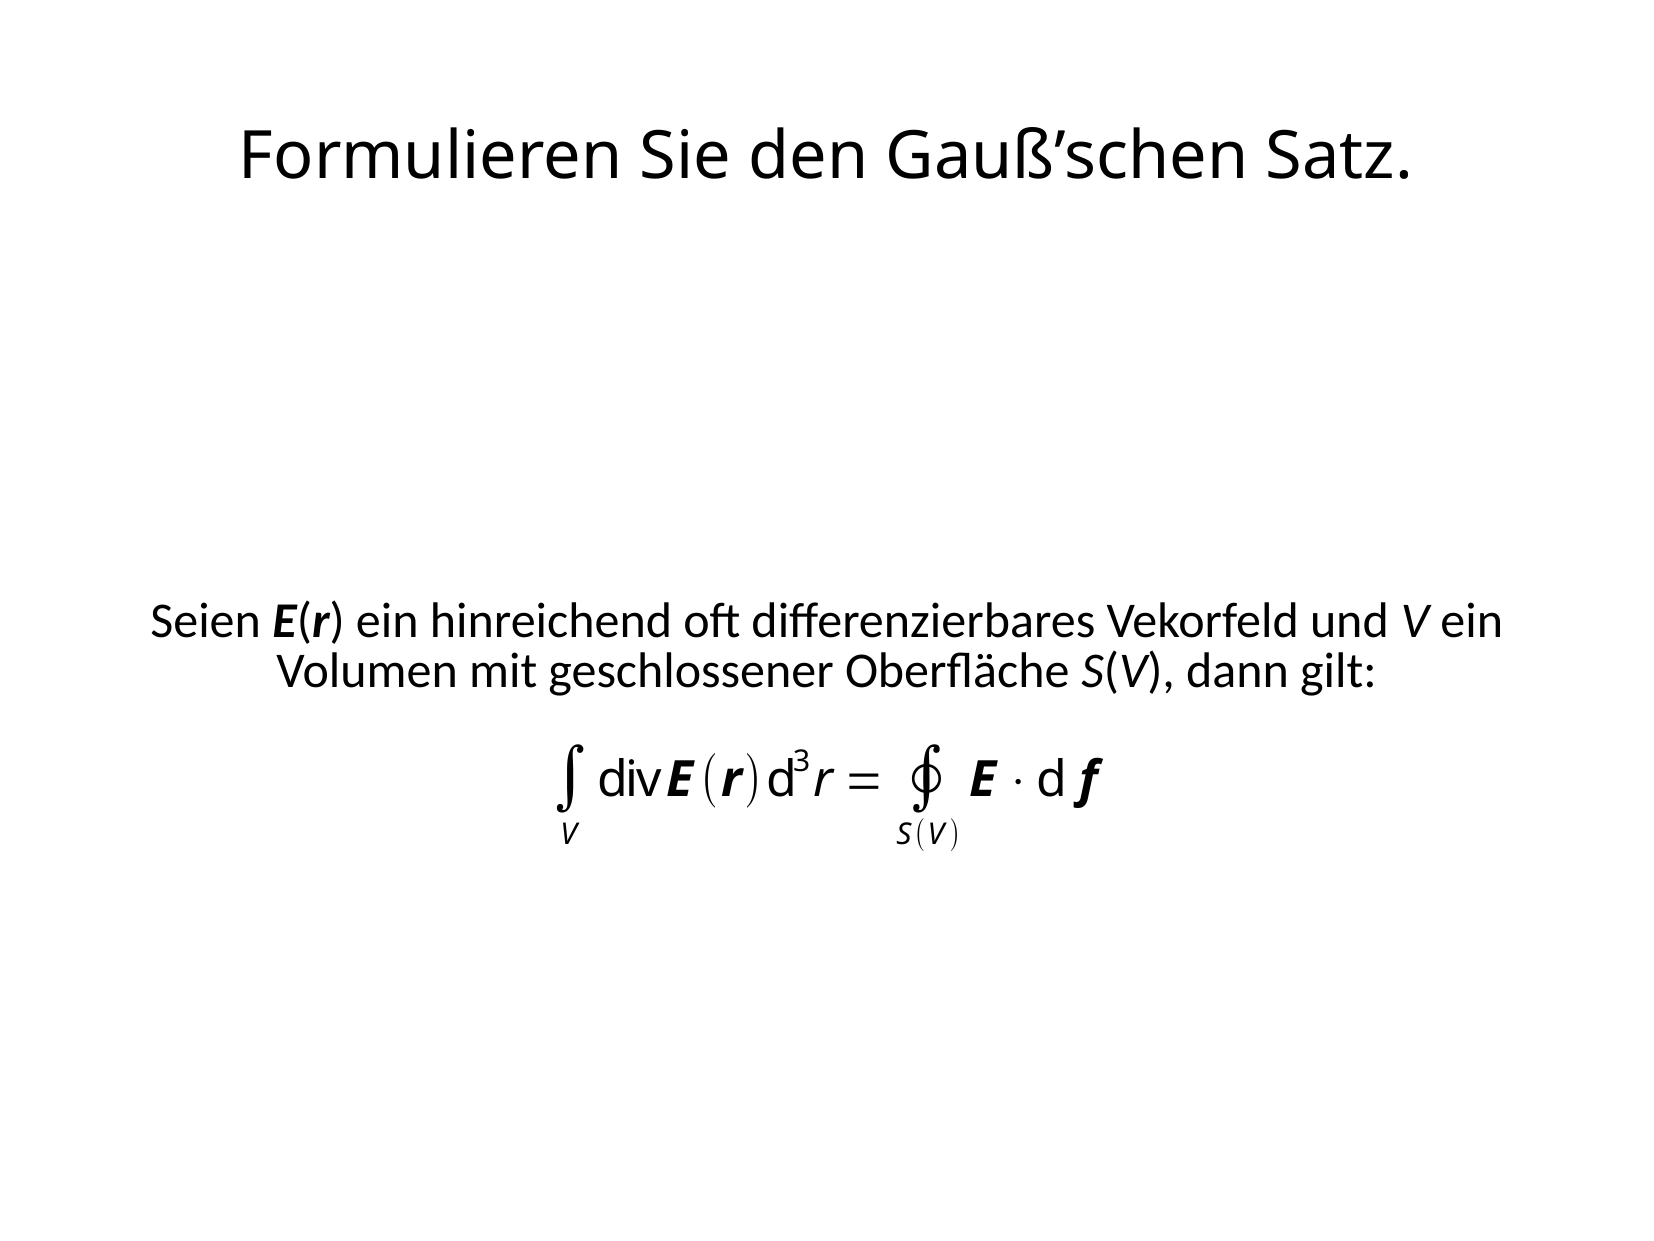

# Formulieren Sie den Gauß’schen Satz.
Seien E(r) ein hinreichend oft differenzierbares Vekorfeld und V ein Volumen mit geschlossener Oberfläche S(V), dann gilt: